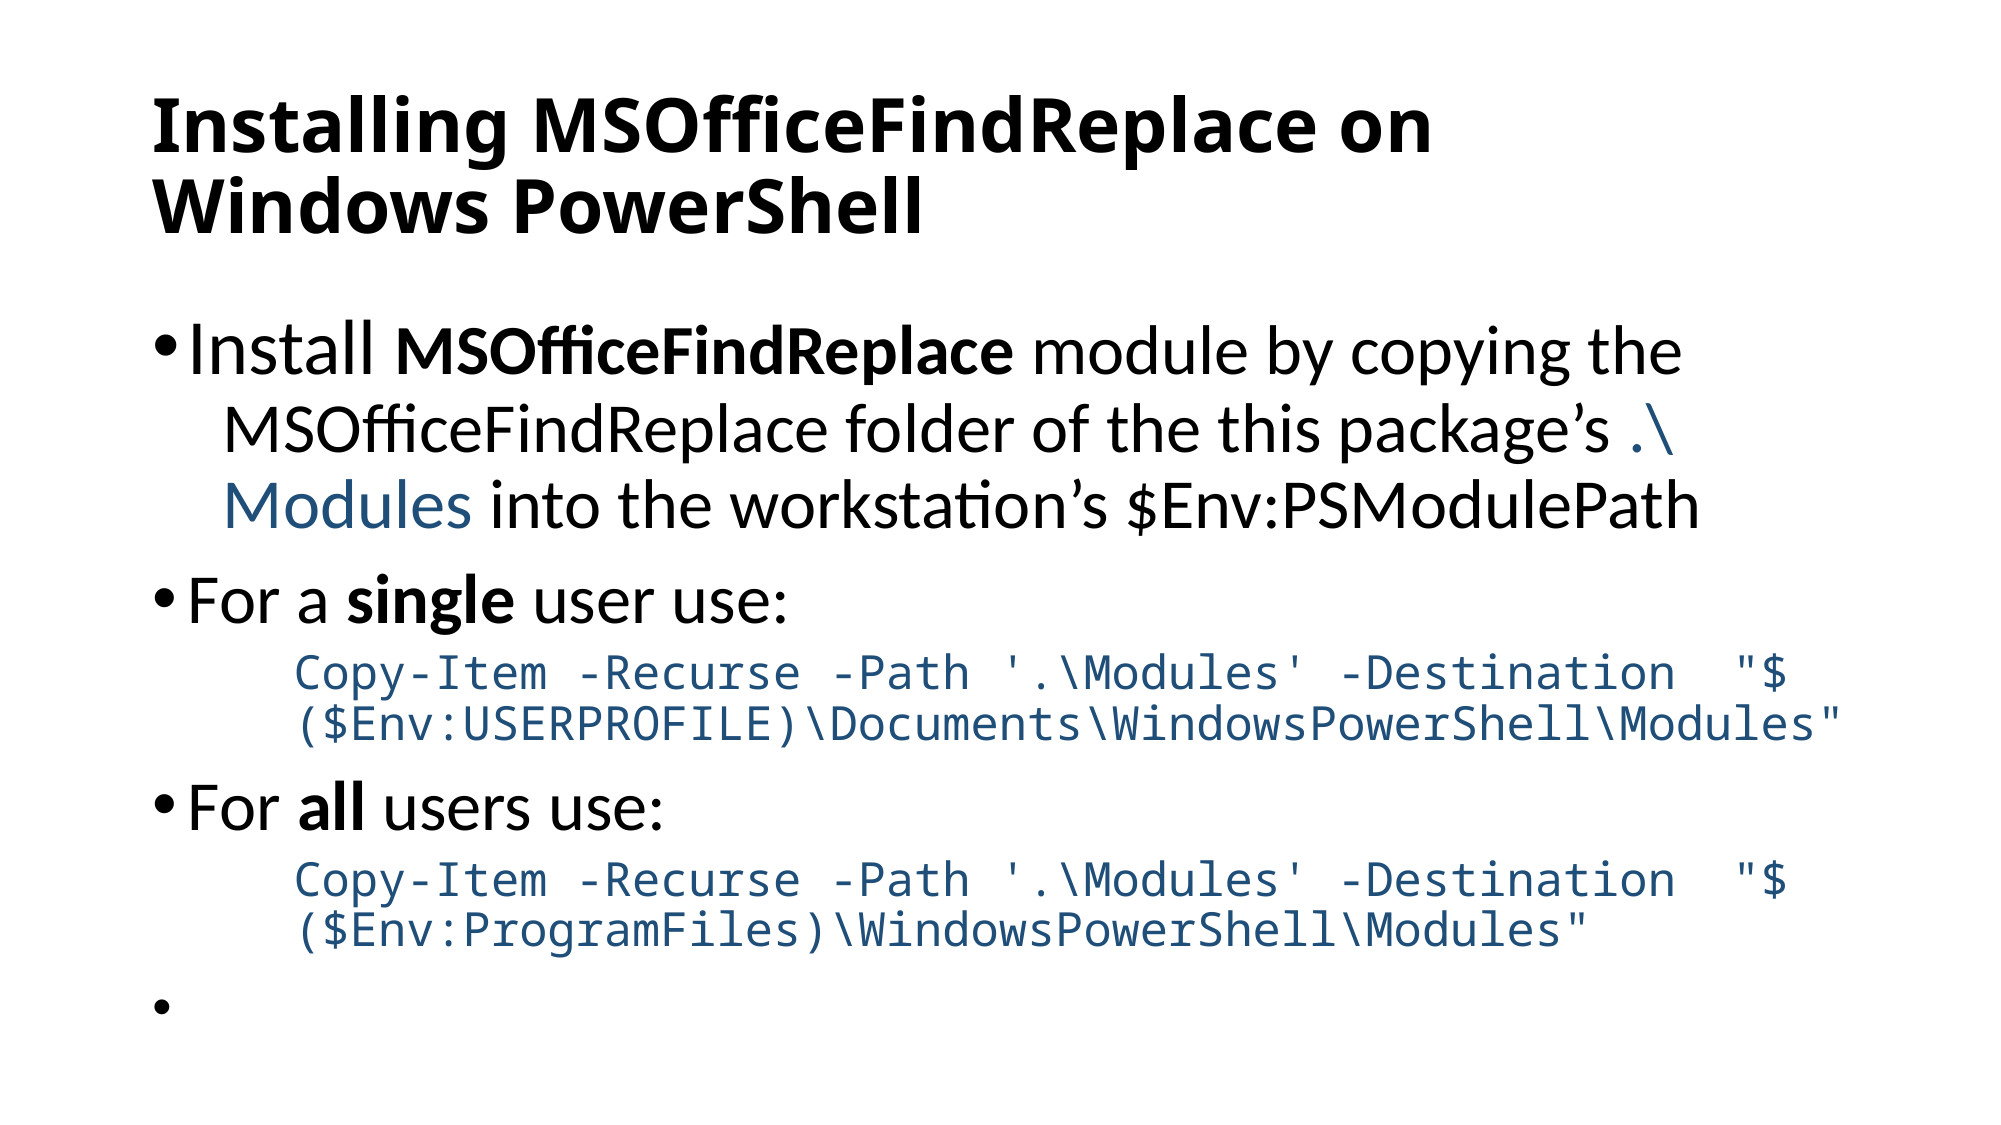

# Installing MSOfficeFindReplace on Windows PowerShell
Install MSOfficeFindReplace module by copying the MSOfficeFindReplace folder of the this package’s .\Modules into the workstation’s $Env:PSModulePath
For a single user use:
Copy-Item -Recurse -Path '.\Modules' -Destination "$($Env:USERPROFILE)\Documents\WindowsPowerShell\Modules"
For all users use:
Copy-Item -Recurse -Path '.\Modules' -Destination "$($Env:ProgramFiles)\WindowsPowerShell\Modules"